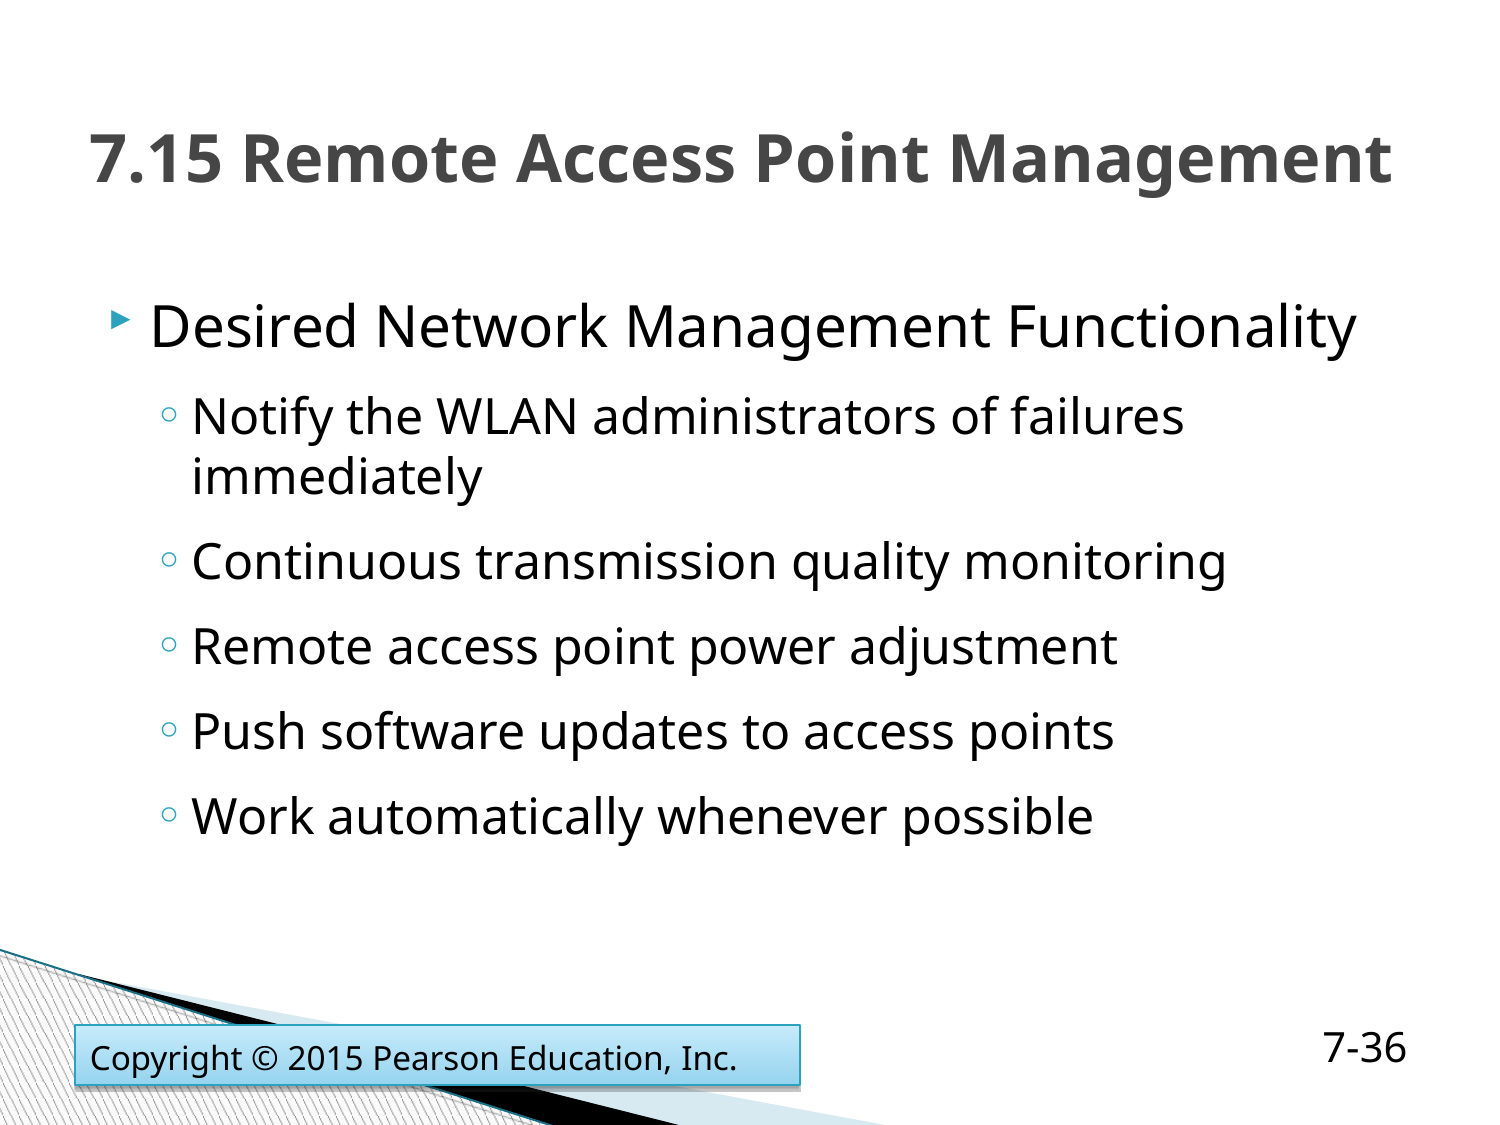

7.15 Remote Access Point Management
# Desired Network Management Functionality
Notify the WLAN administrators of failures immediately
Continuous transmission quality monitoring
Remote access point power adjustment
Push software updates to access points
Work automatically whenever possible
Copyright © 2015 Pearson Education, Inc.